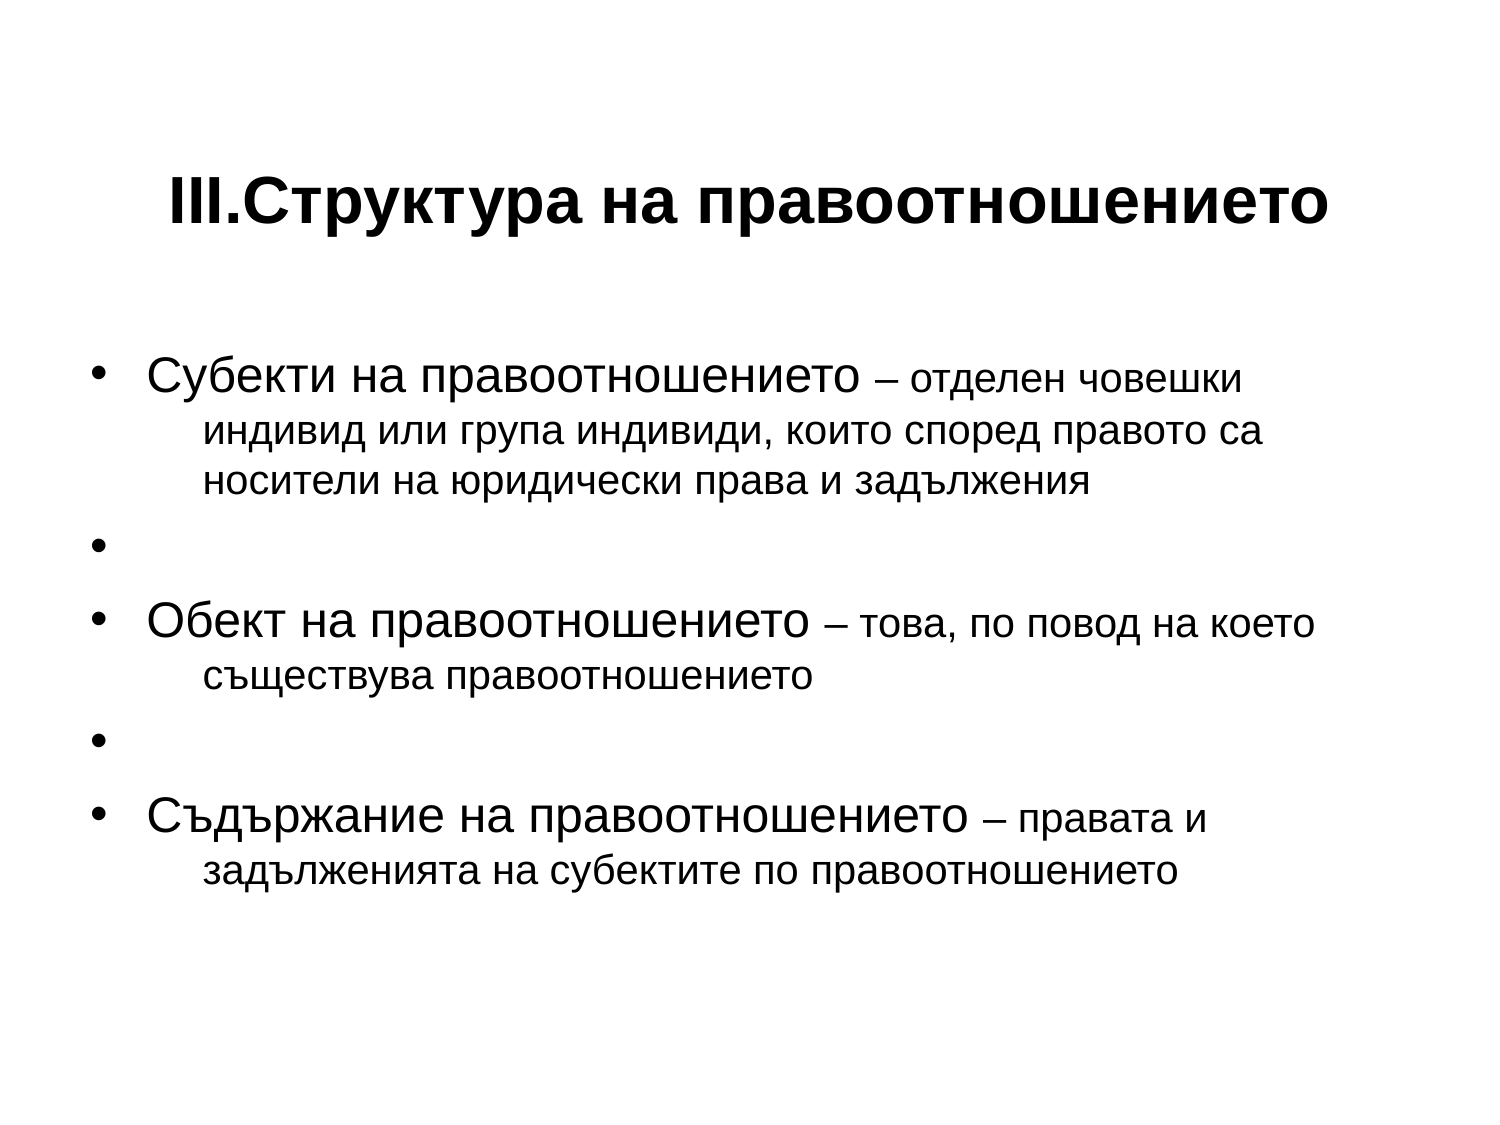

# ІІІ.Структура на правоотношението
Субекти на правоотношението – отделен човешки индивид или група индивиди, които според правото са носители на юридически права и задължения
Обект на правоотношението – това, по повод на което съществува правоотношението
Съдържание на правоотношението – правата и задълженията на субектите по правоотношението